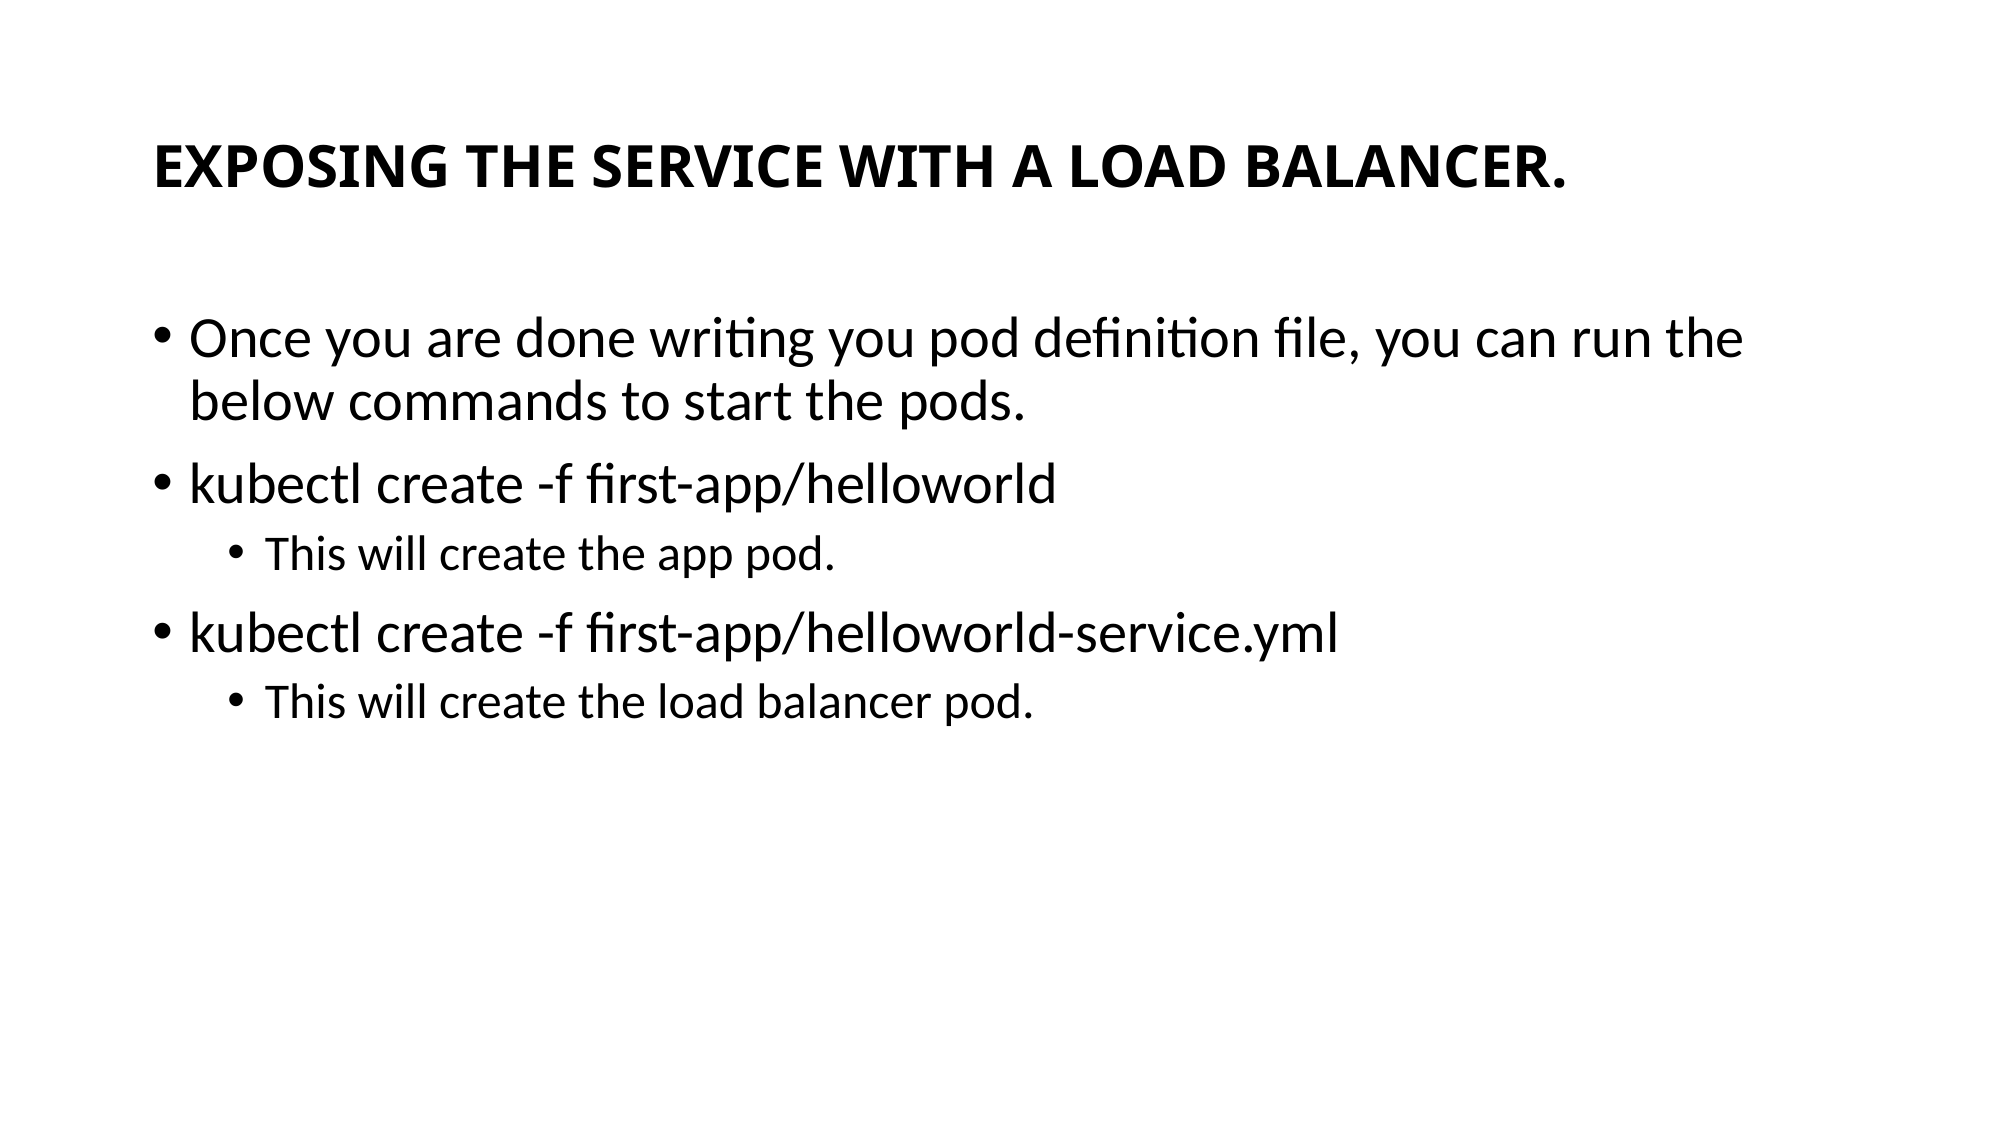

# EXPOSING THE SERVICE WITH A LOAD BALANCER.
Once you are done writing you pod definition file, you can run the below commands to start the pods.
kubectl create -f first-app/helloworld
This will create the app pod.
kubectl create -f first-app/helloworld-service.yml
This will create the load balancer pod.